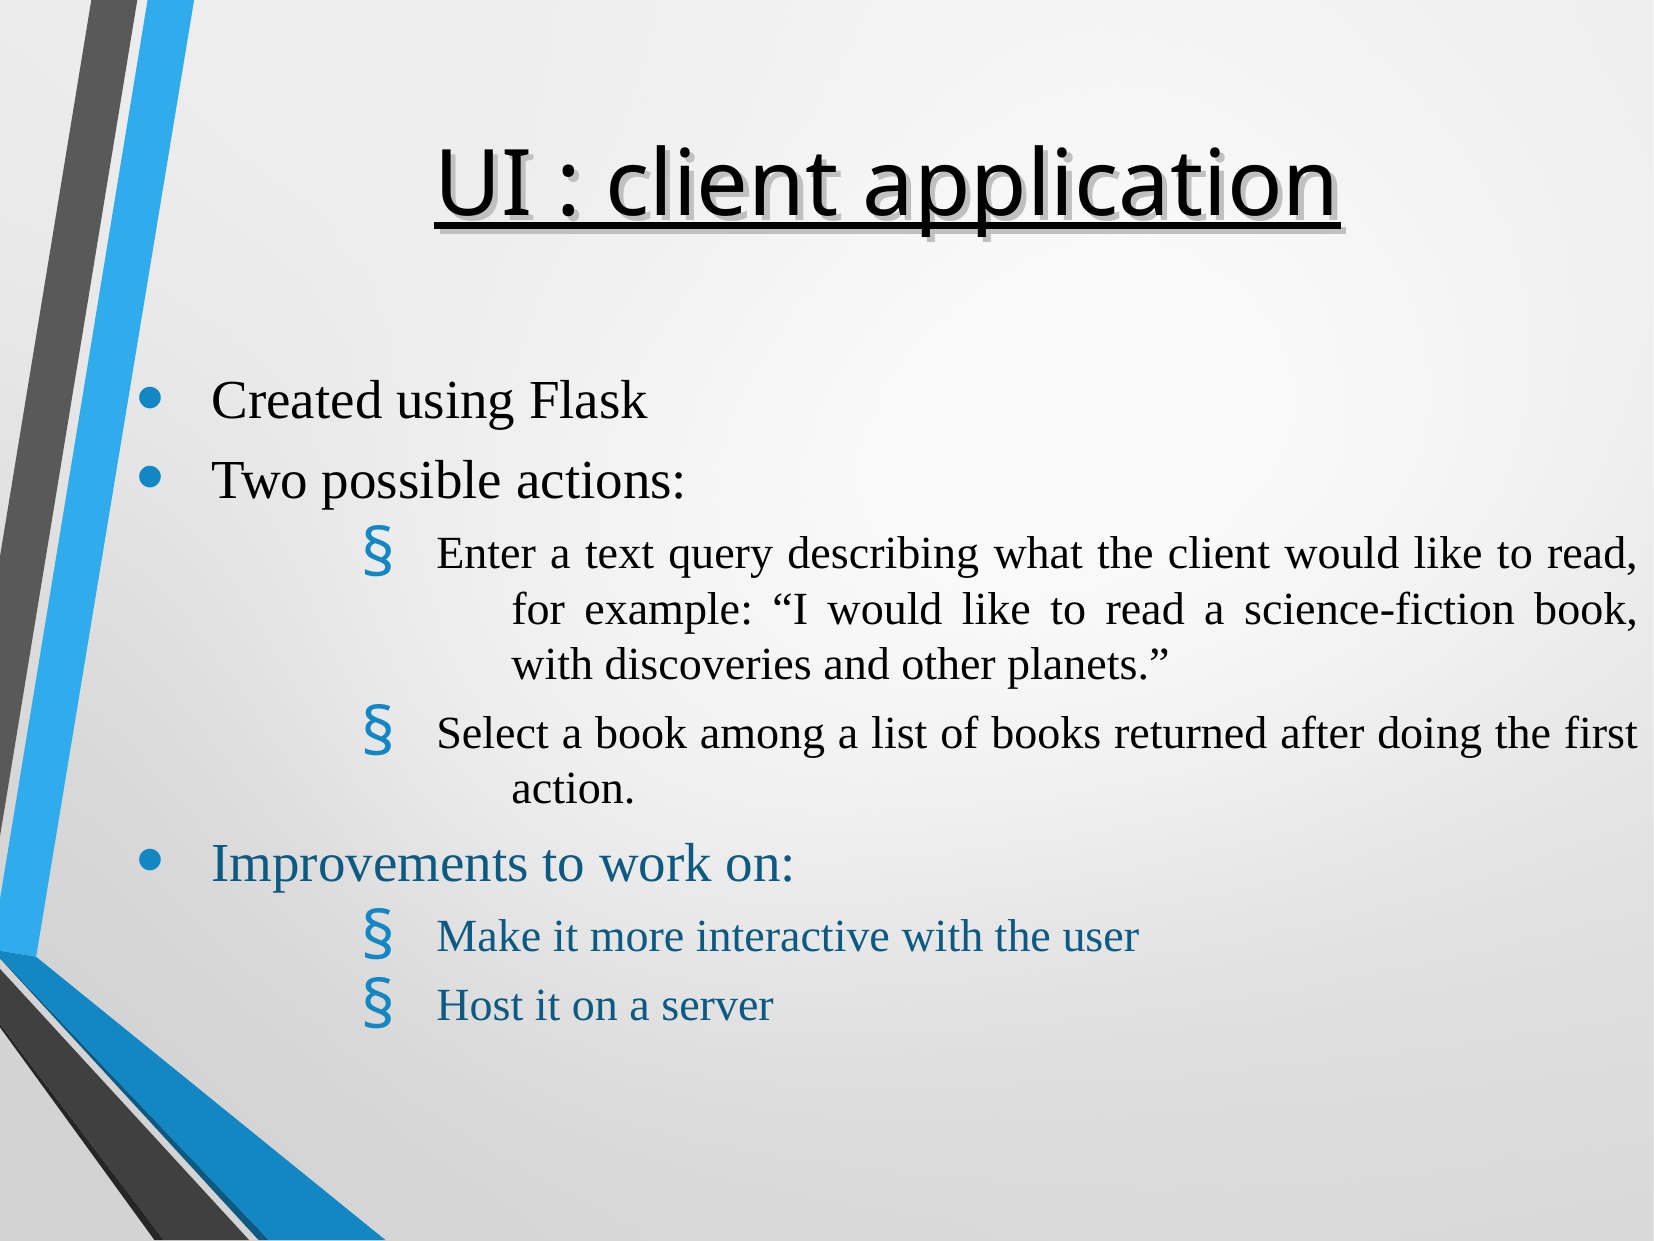

# UI : client application
Created using Flask
Two possible actions:
Enter a text query describing what the client would like to read, for example: “I would like to read a science-fiction book, with discoveries and other planets.”
Select a book among a list of books returned after doing the first action.
Improvements to work on:
Make it more interactive with the user
Host it on a server